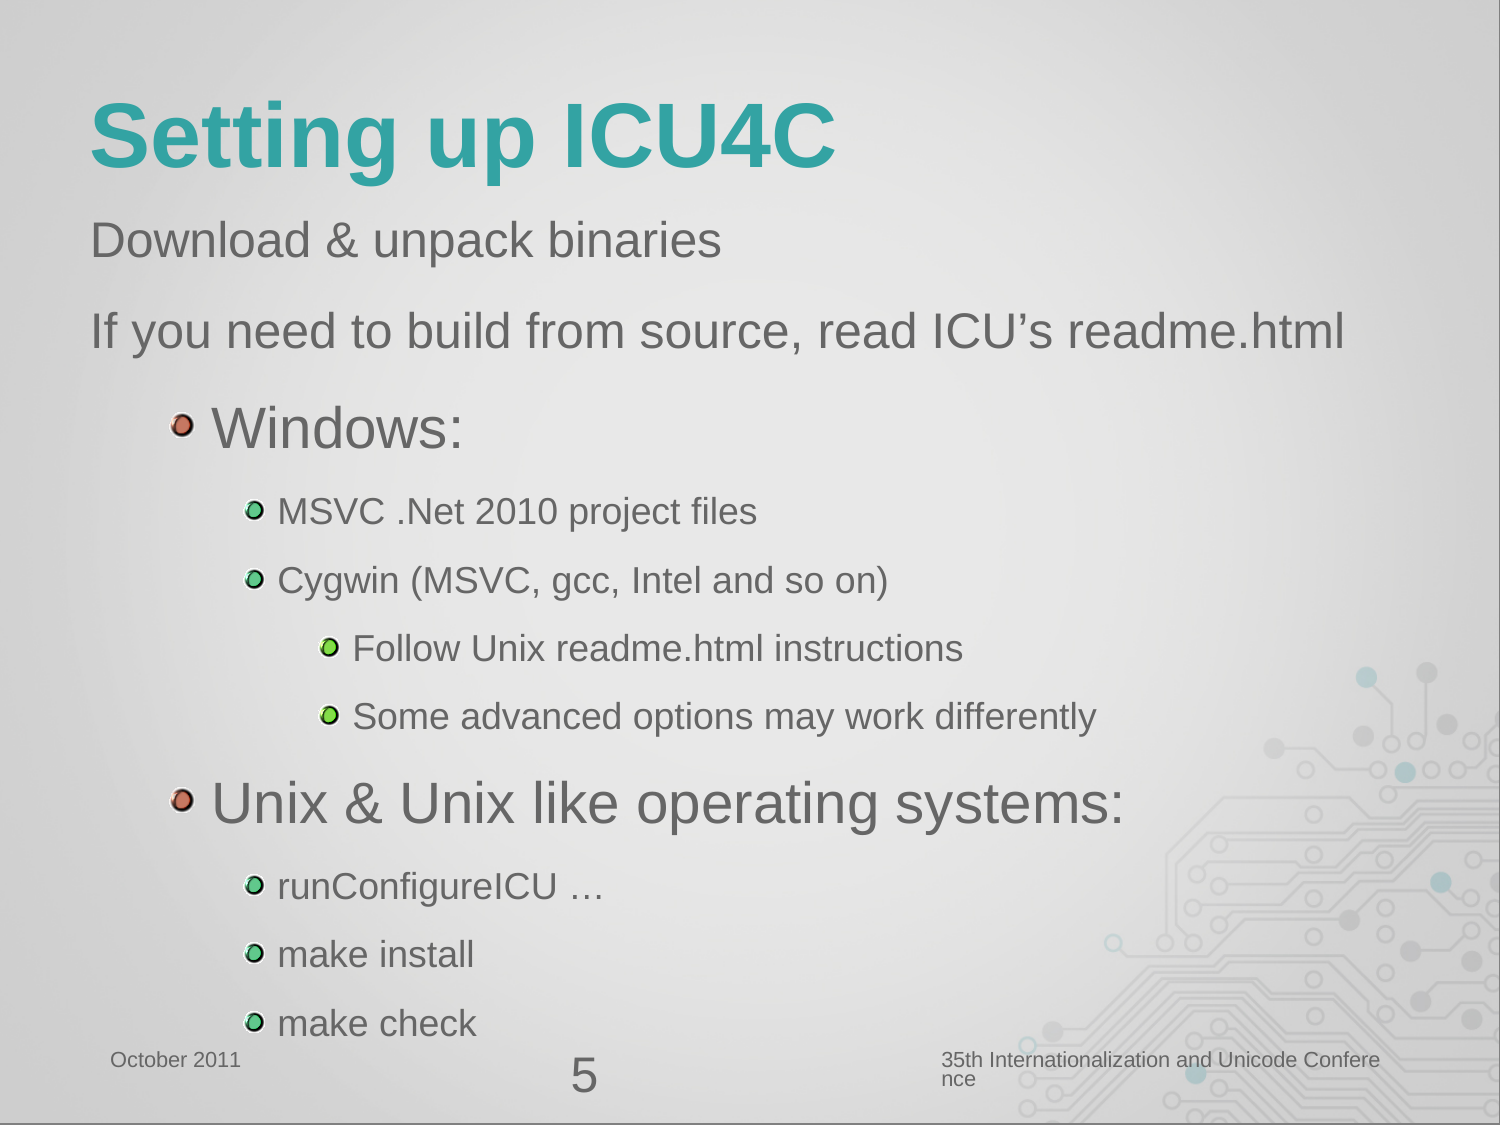

# Setting up ICU4C
Download & unpack binaries
If you need to build from source, read ICU’s readme.html
Windows:
MSVC .Net 2010 project files
Cygwin (MSVC, gcc, Intel and so on)
Follow Unix readme.html instructions
Some advanced options may work differently
Unix & Unix like operating systems:
runConfigureICU …
make install
make check
October 2011
5
35th Internationalization and Unicode Conference